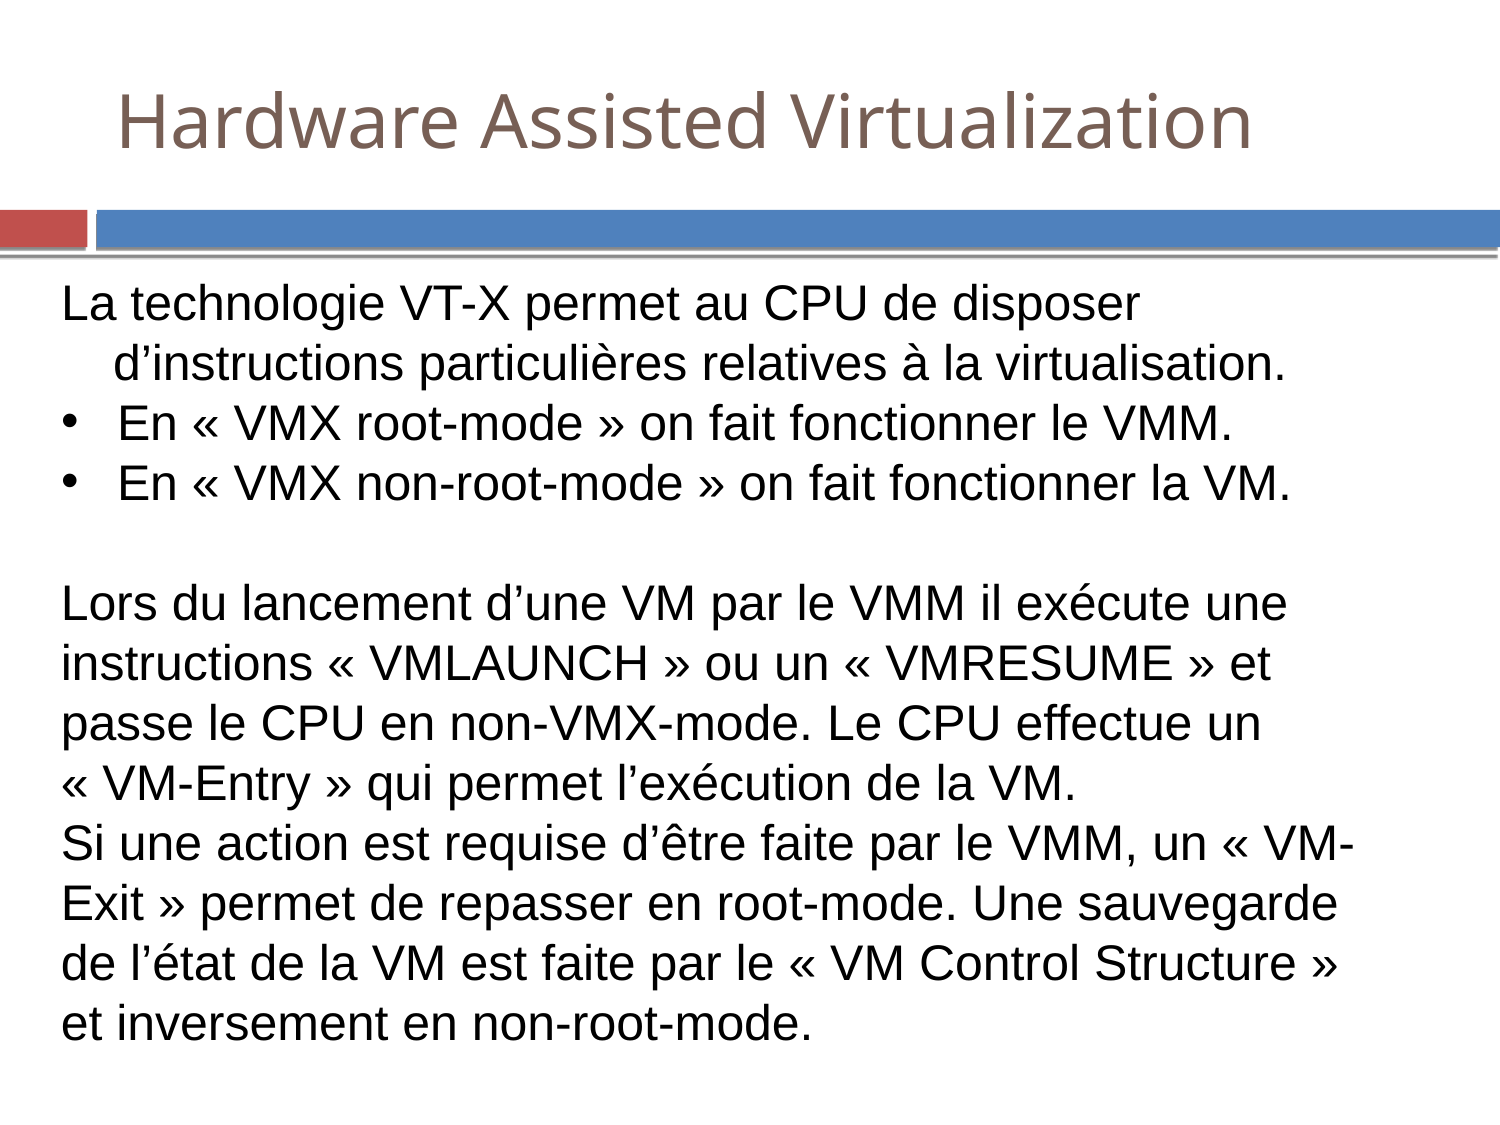

Hardware Assisted Virtualization
La technologie VT-X permet au CPU de disposer d’instructions particulières relatives à la virtualisation.
En « VMX root-mode » on fait fonctionner le VMM.
En « VMX non-root-mode » on fait fonctionner la VM.
Lors du lancement d’une VM par le VMM il exécute une instructions « VMLAUNCH » ou un « VMRESUME » et passe le CPU en non-VMX-mode. Le CPU effectue un « VM-Entry » qui permet l’exécution de la VM.
Si une action est requise d’être faite par le VMM, un « VM-Exit » permet de repasser en root-mode. Une sauvegarde de l’état de la VM est faite par le « VM Control Structure » et inversement en non-root-mode.